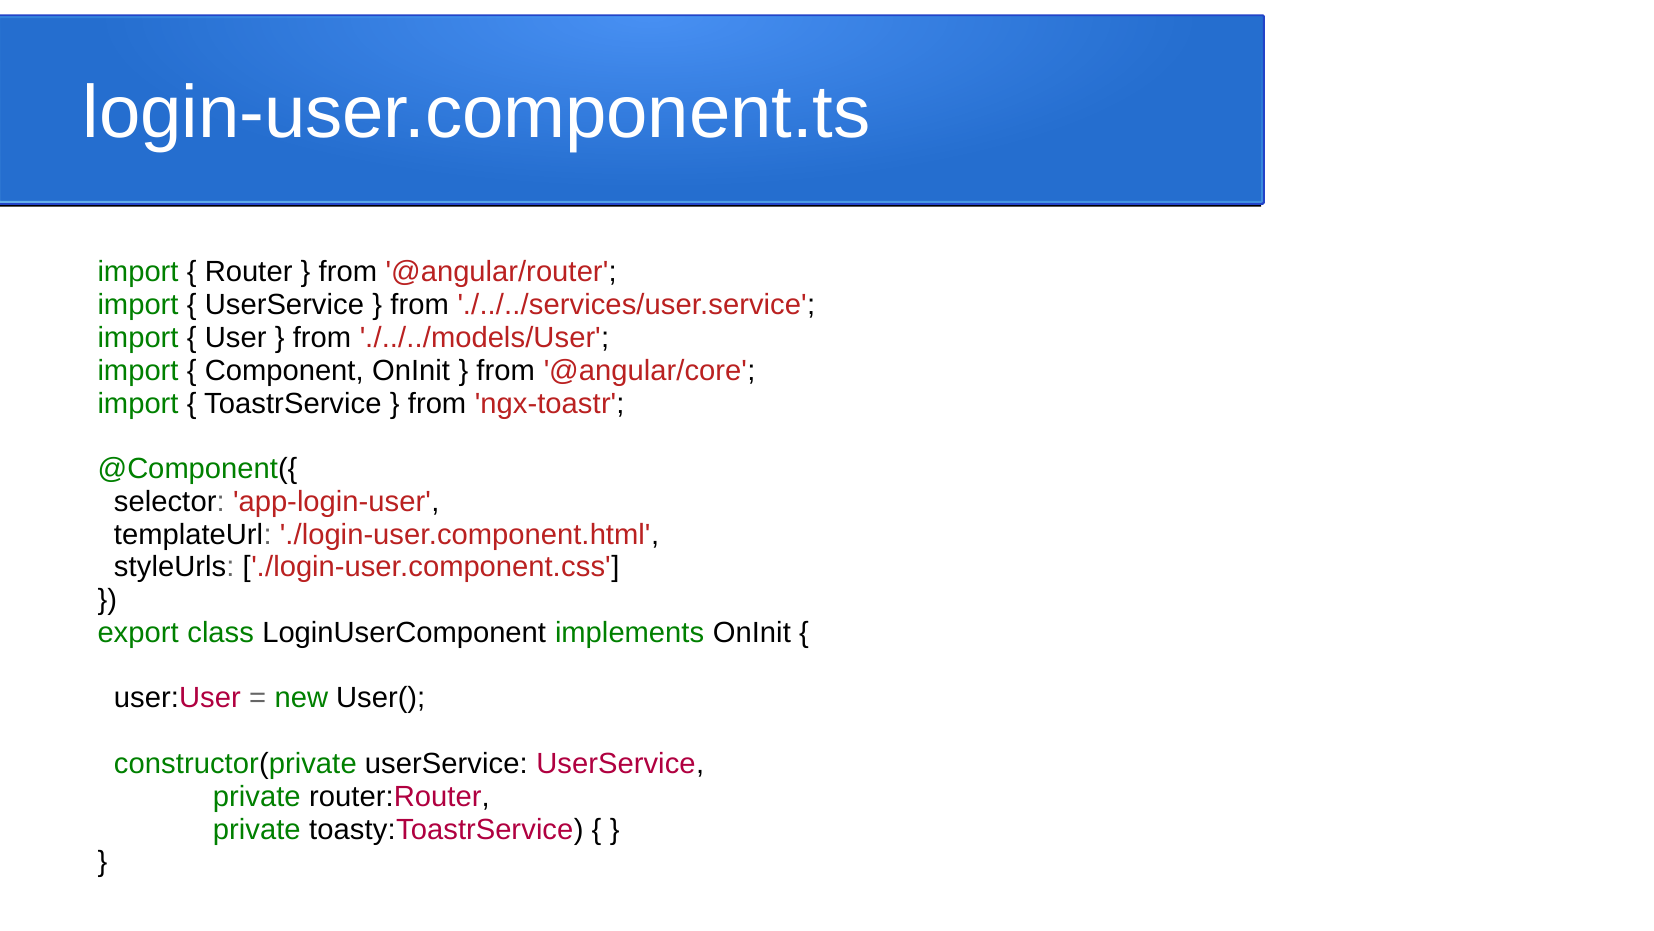

# login-user.component.ts
import { Router } from '@angular/router';
import { UserService } from './../../services/user.service';
import { User } from './../../models/User';
import { Component, OnInit } from '@angular/core';
import { ToastrService } from 'ngx-toastr';
@Component({
 selector: 'app-login-user',
 templateUrl: './login-user.component.html',
 styleUrls: ['./login-user.component.css']
})
export class LoginUserComponent implements OnInit {
 user:User = new User();
 constructor(private userService: UserService,
 private router:Router,
 private toasty:ToastrService) { }
}